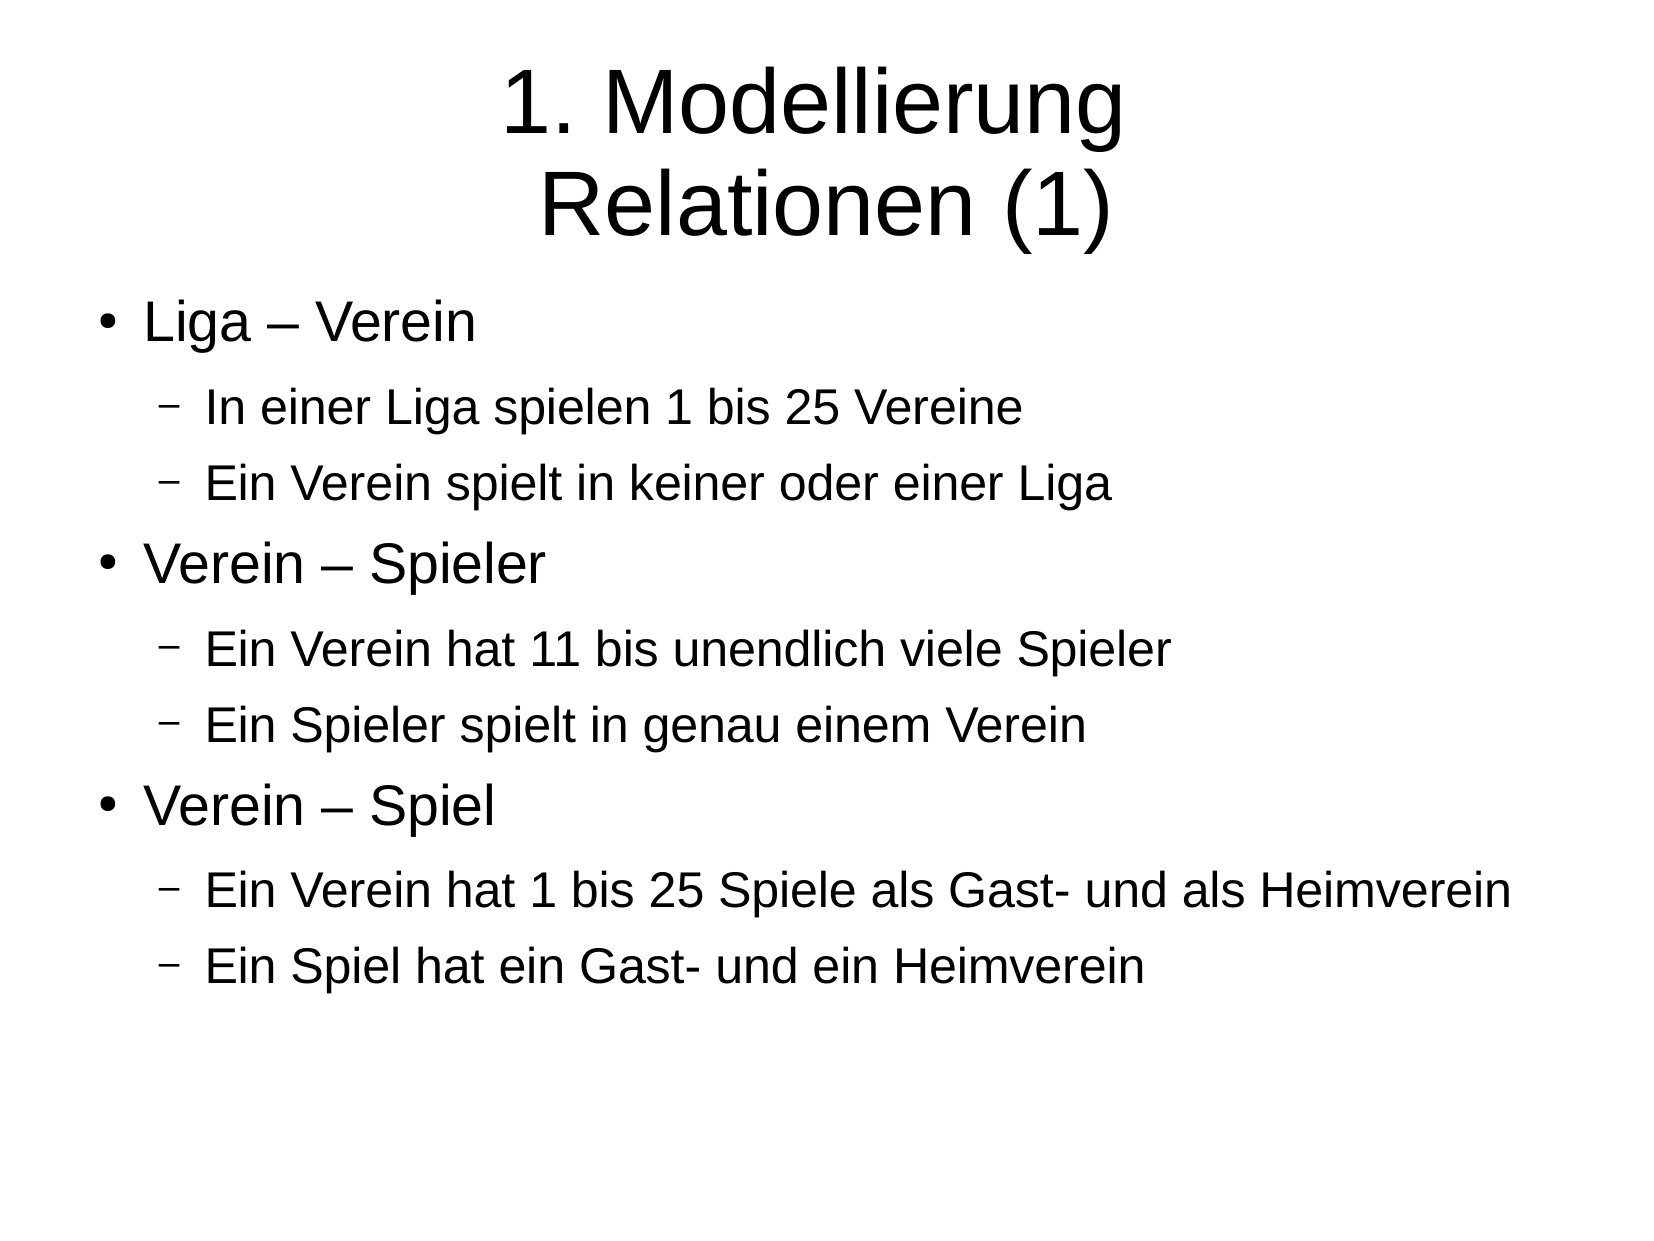

# 1. Modellierung Relationen (1)
Liga – Verein
In einer Liga spielen 1 bis 25 Vereine
Ein Verein spielt in keiner oder einer Liga
Verein – Spieler
Ein Verein hat 11 bis unendlich viele Spieler
Ein Spieler spielt in genau einem Verein
Verein – Spiel
Ein Verein hat 1 bis 25 Spiele als Gast- und als Heimverein
Ein Spiel hat ein Gast- und ein Heimverein